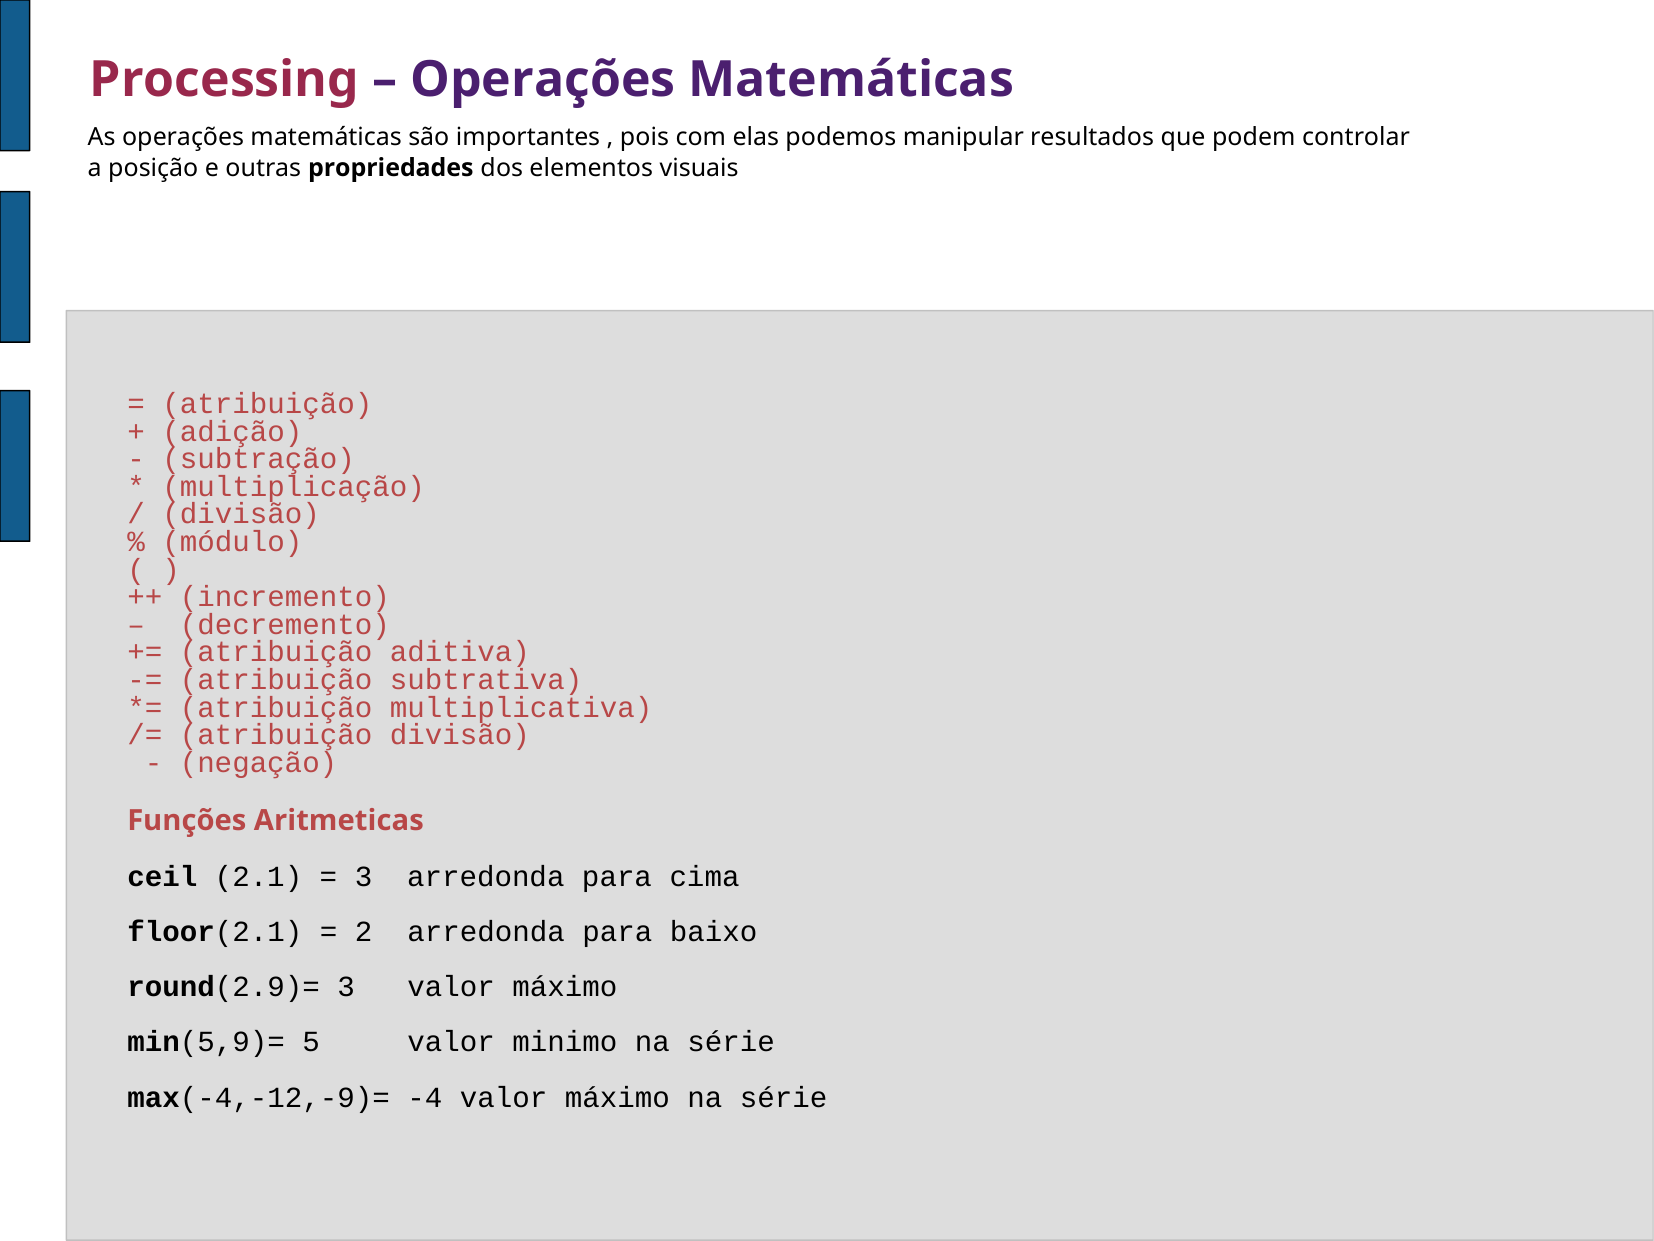

Processing – Operações Matemáticas
As operações matemáticas são importantes , pois com elas podemos manipular resultados que podem controlar
a posição e outras propriedades dos elementos visuais
= (atribuição)
+ (adição)
- (subtração)
* (multiplicação)
/ (divisão)
% (módulo)
( )
++ (incremento)
– (decremento)
+= (atribuição aditiva)
-= (atribuição subtrativa)
*= (atribuição multiplicativa)
/= (atribuição divisão)
 - (negação)
Funções Aritmeticas
ceil (2.1) = 3 arredonda para cima
floor(2.1) = 2 arredonda para baixo
round(2.9)= 3 valor máximo
min(5,9)= 5 valor minimo na série
max(-4,-12,-9)= -4 valor máximo na série